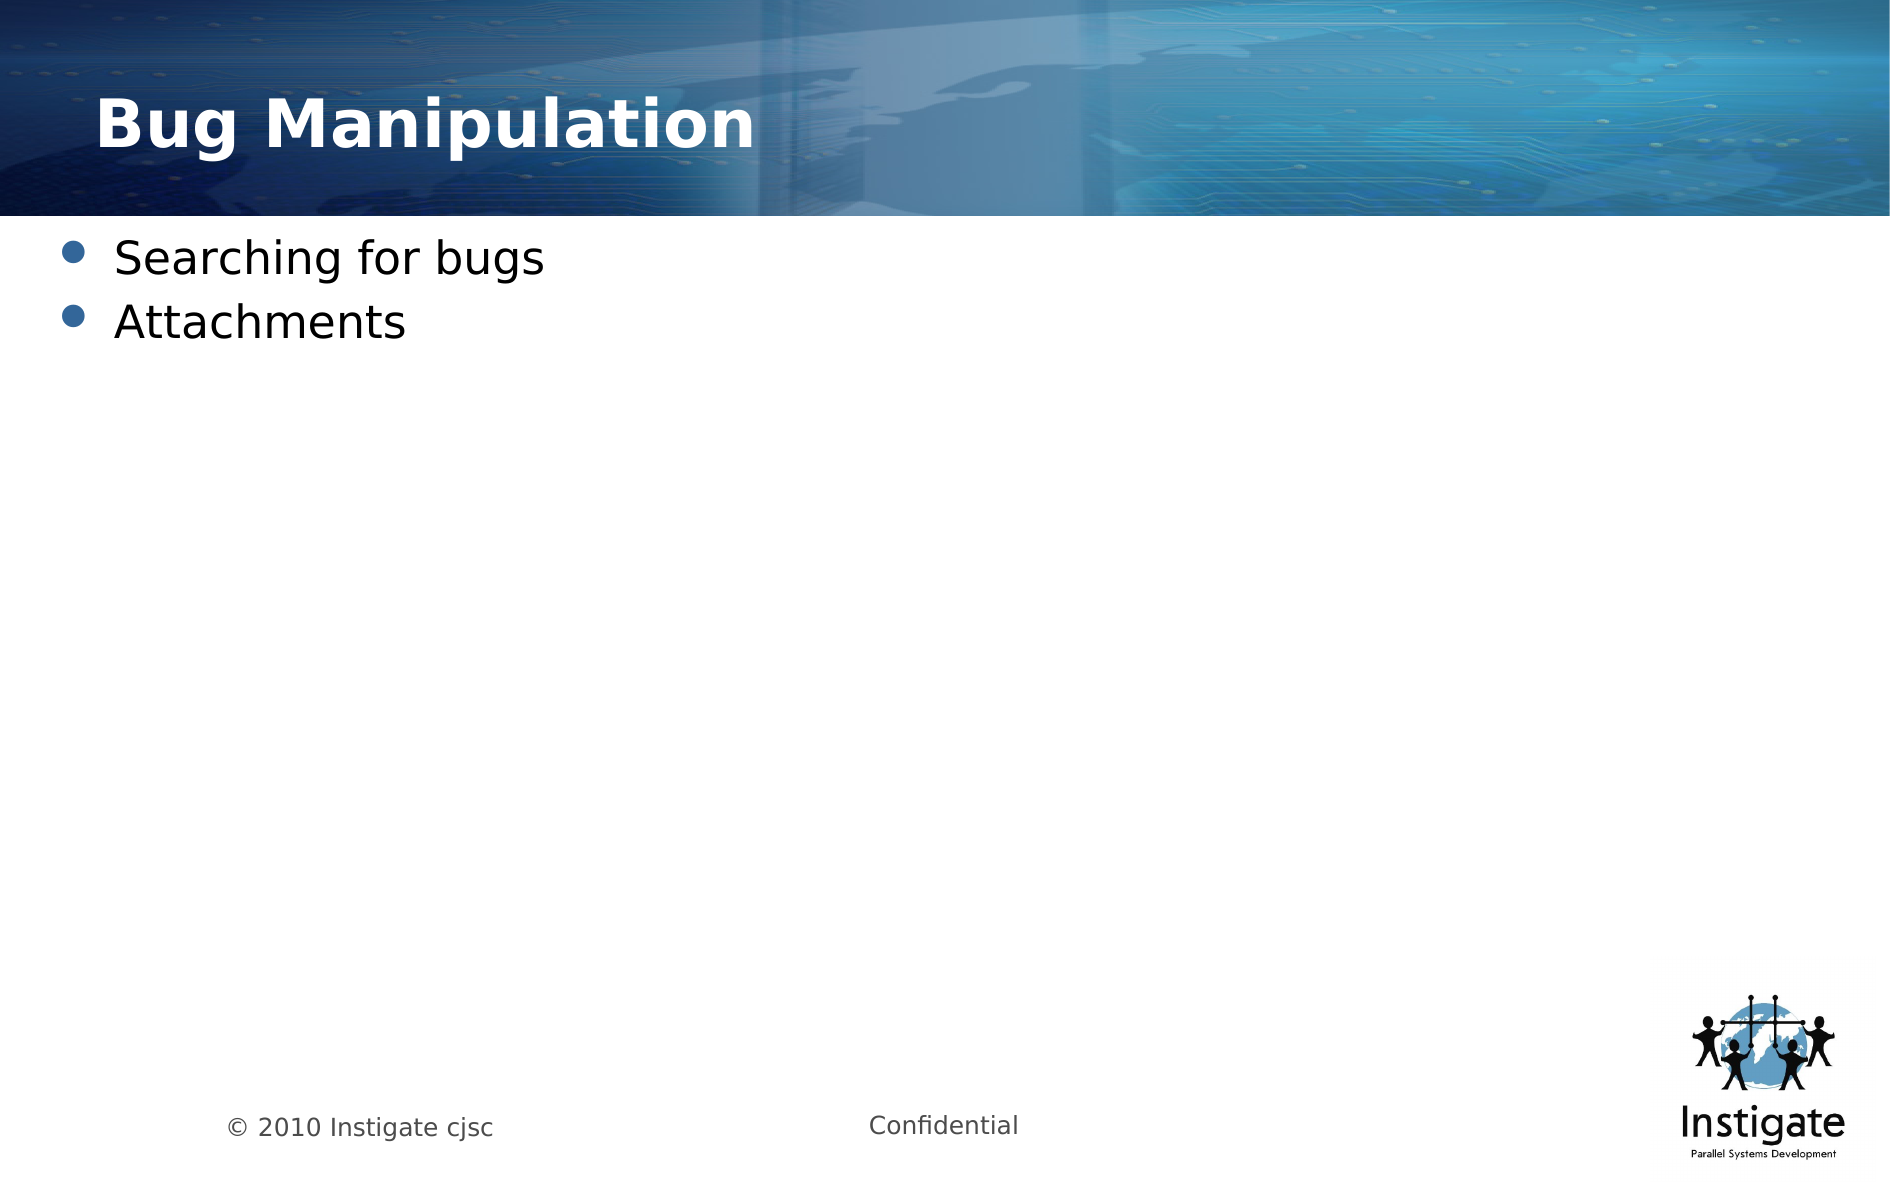

# Bug Manipulation
Searching for bugs
Attachments